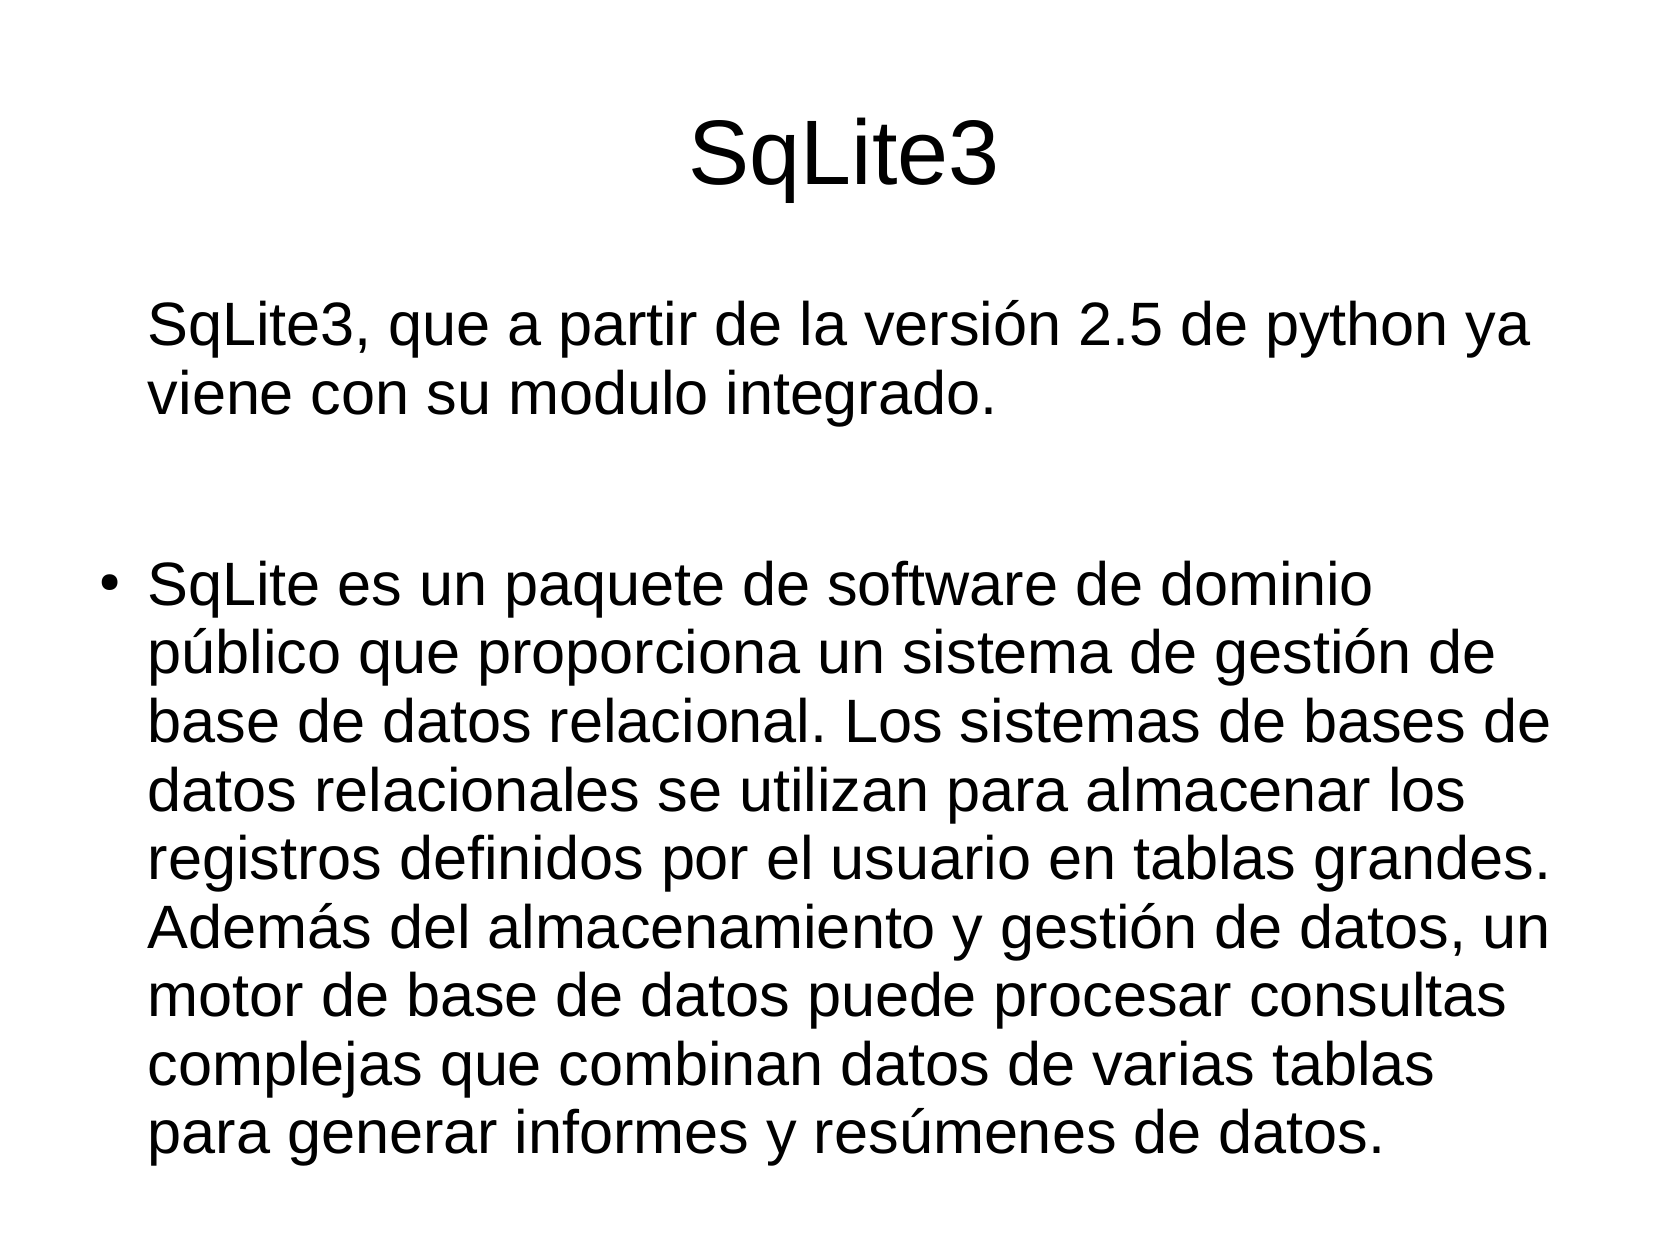

# SqLite3
SqLite3, que a partir de la versión 2.5 de python ya viene con su modulo integrado.
SqLite es un paquete de software de dominio público que proporciona un sistema de gestión de base de datos relacional. Los sistemas de bases de datos relacionales se utilizan para almacenar los registros definidos por el usuario en tablas grandes. Además del almacenamiento y gestión de datos, un motor de base de datos puede procesar consultas complejas que combinan datos de varias tablas para generar informes y resúmenes de datos.